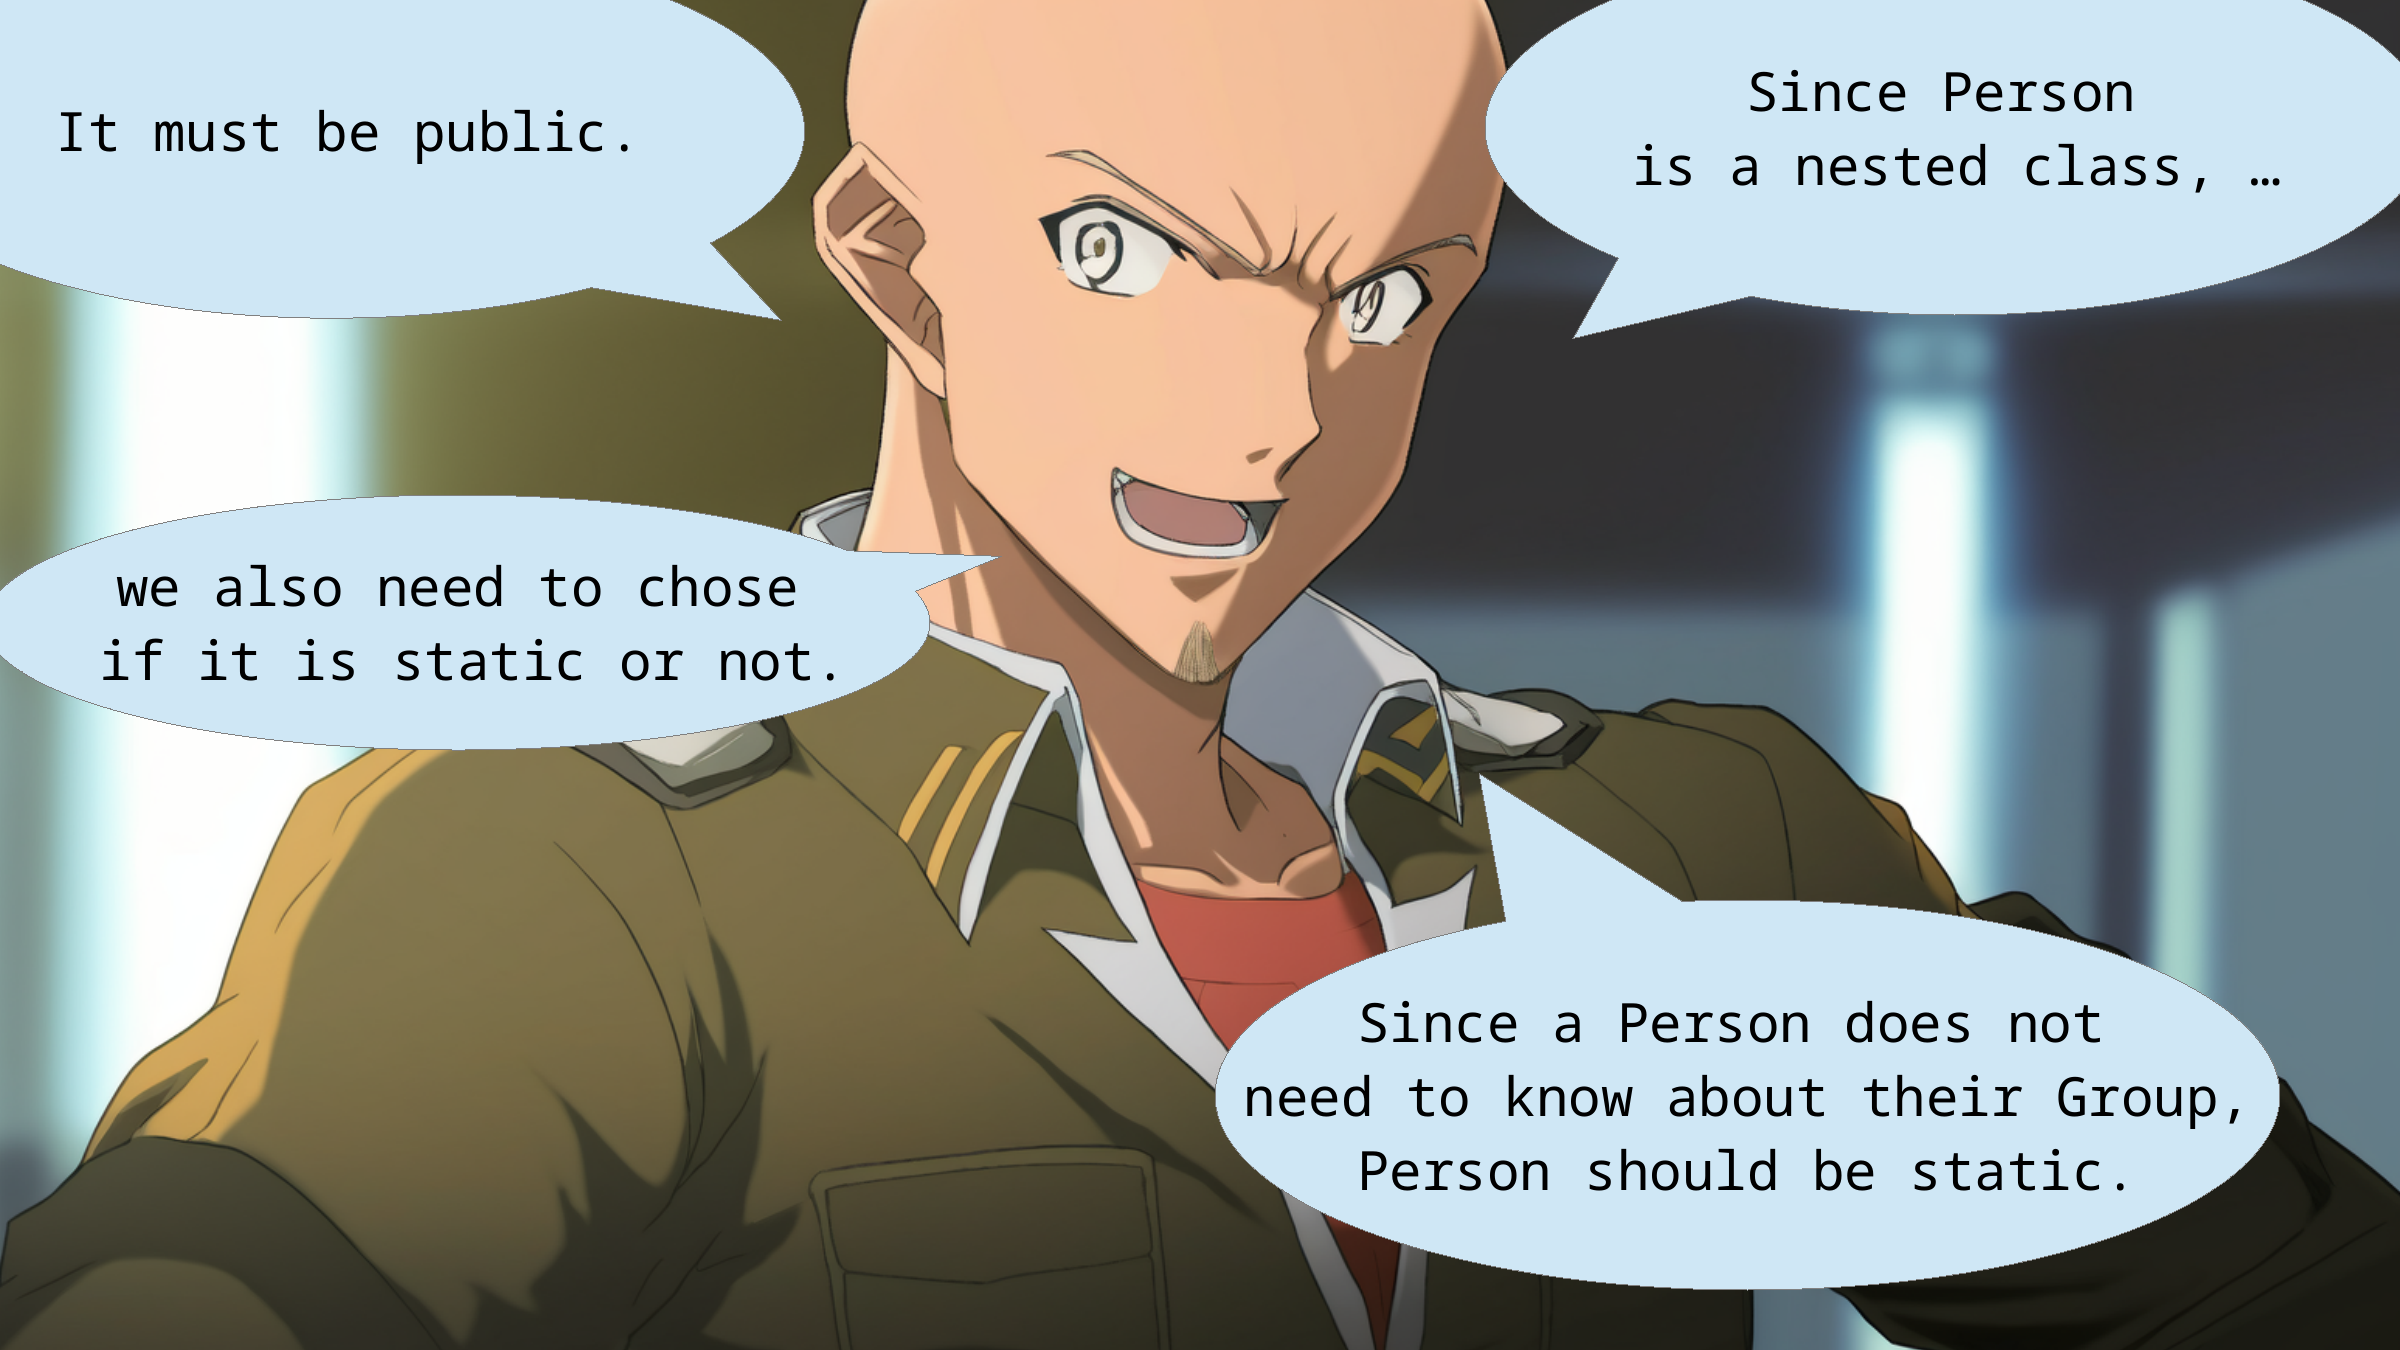

Since Person
is a nested class, …
 It must be public.
we also need to chose
 if it is static or not.
Since a Person does not
need to know about their Group,
Person should be static.